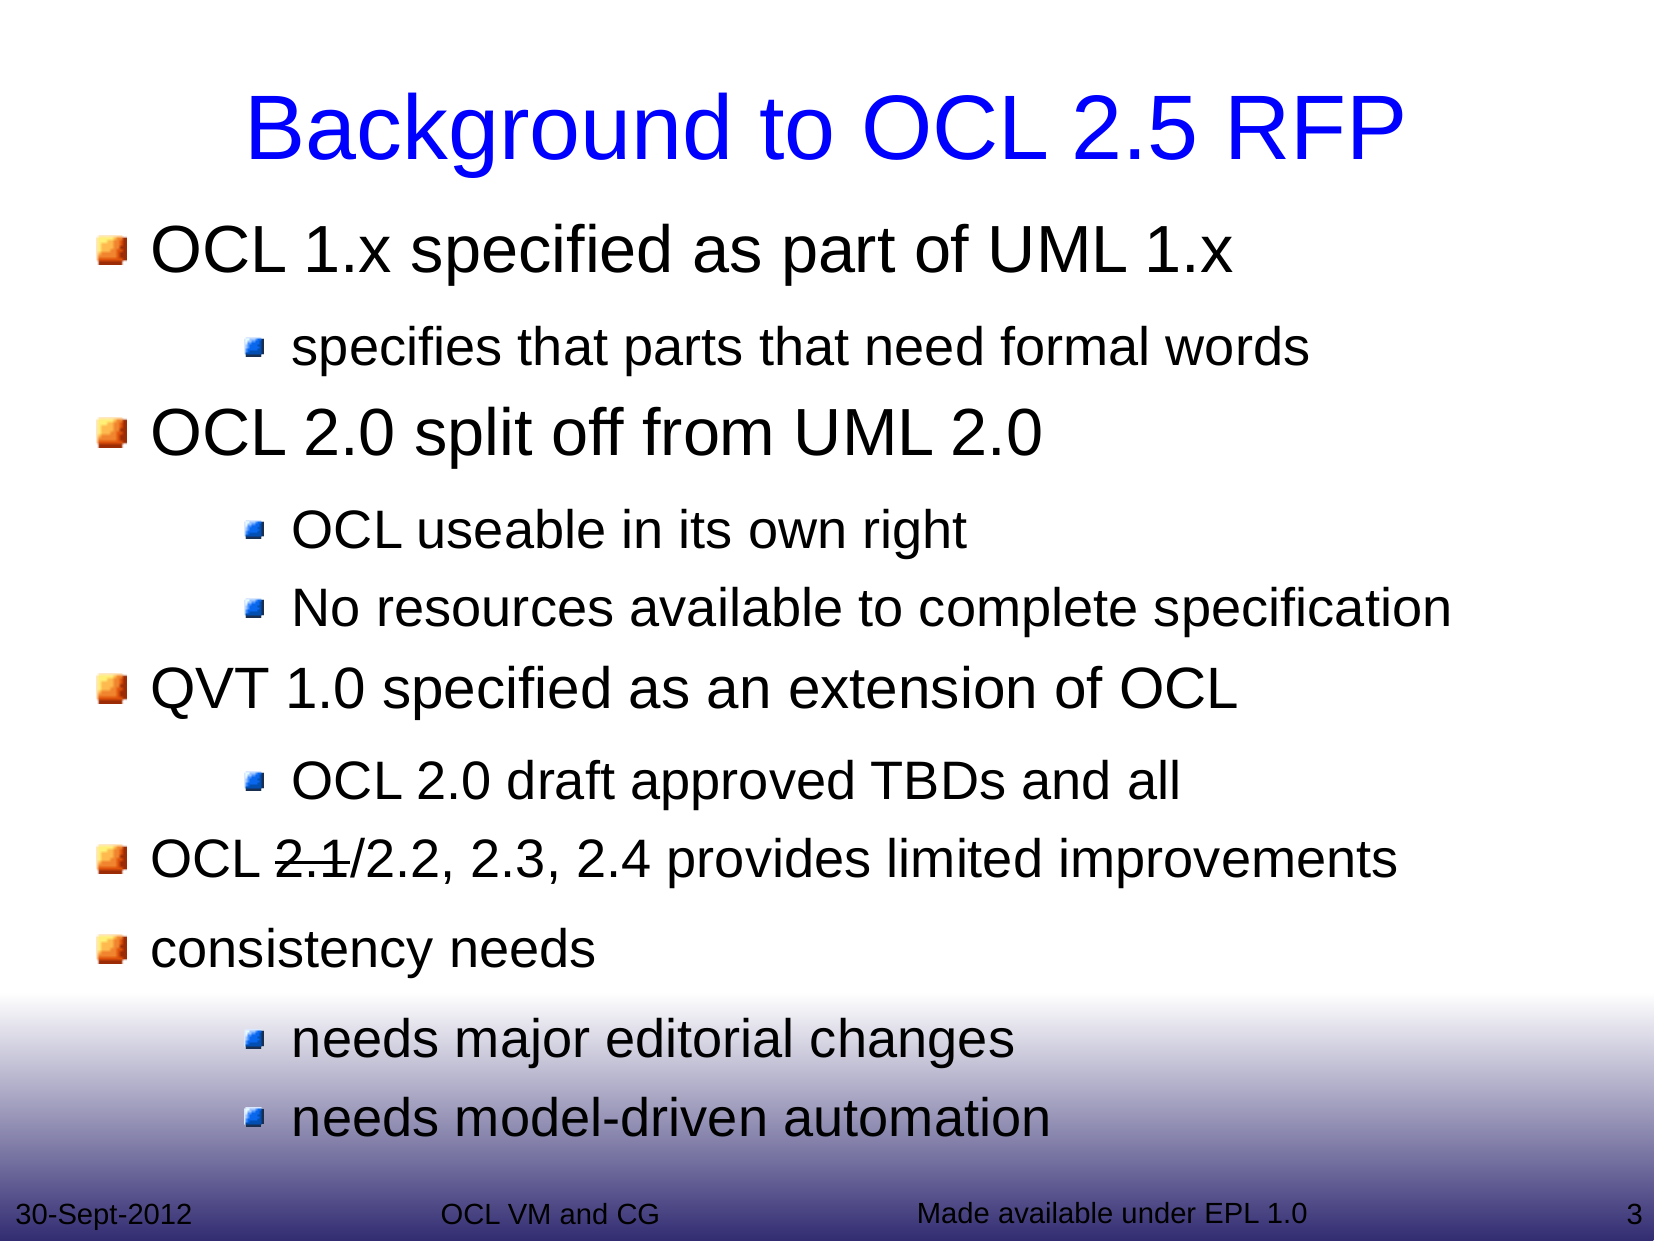

# Background to OCL 2.5 RFP
OCL 1.x specified as part of UML 1.x
specifies that parts that need formal words
OCL 2.0 split off from UML 2.0
OCL useable in its own right
No resources available to complete specification
QVT 1.0 specified as an extension of OCL
OCL 2.0 draft approved TBDs and all
OCL 2.1/2.2, 2.3, 2.4 provides limited improvements
consistency needs
needs major editorial changes
needs model-driven automation
30-Sept-2012
OCL VM and CG
3